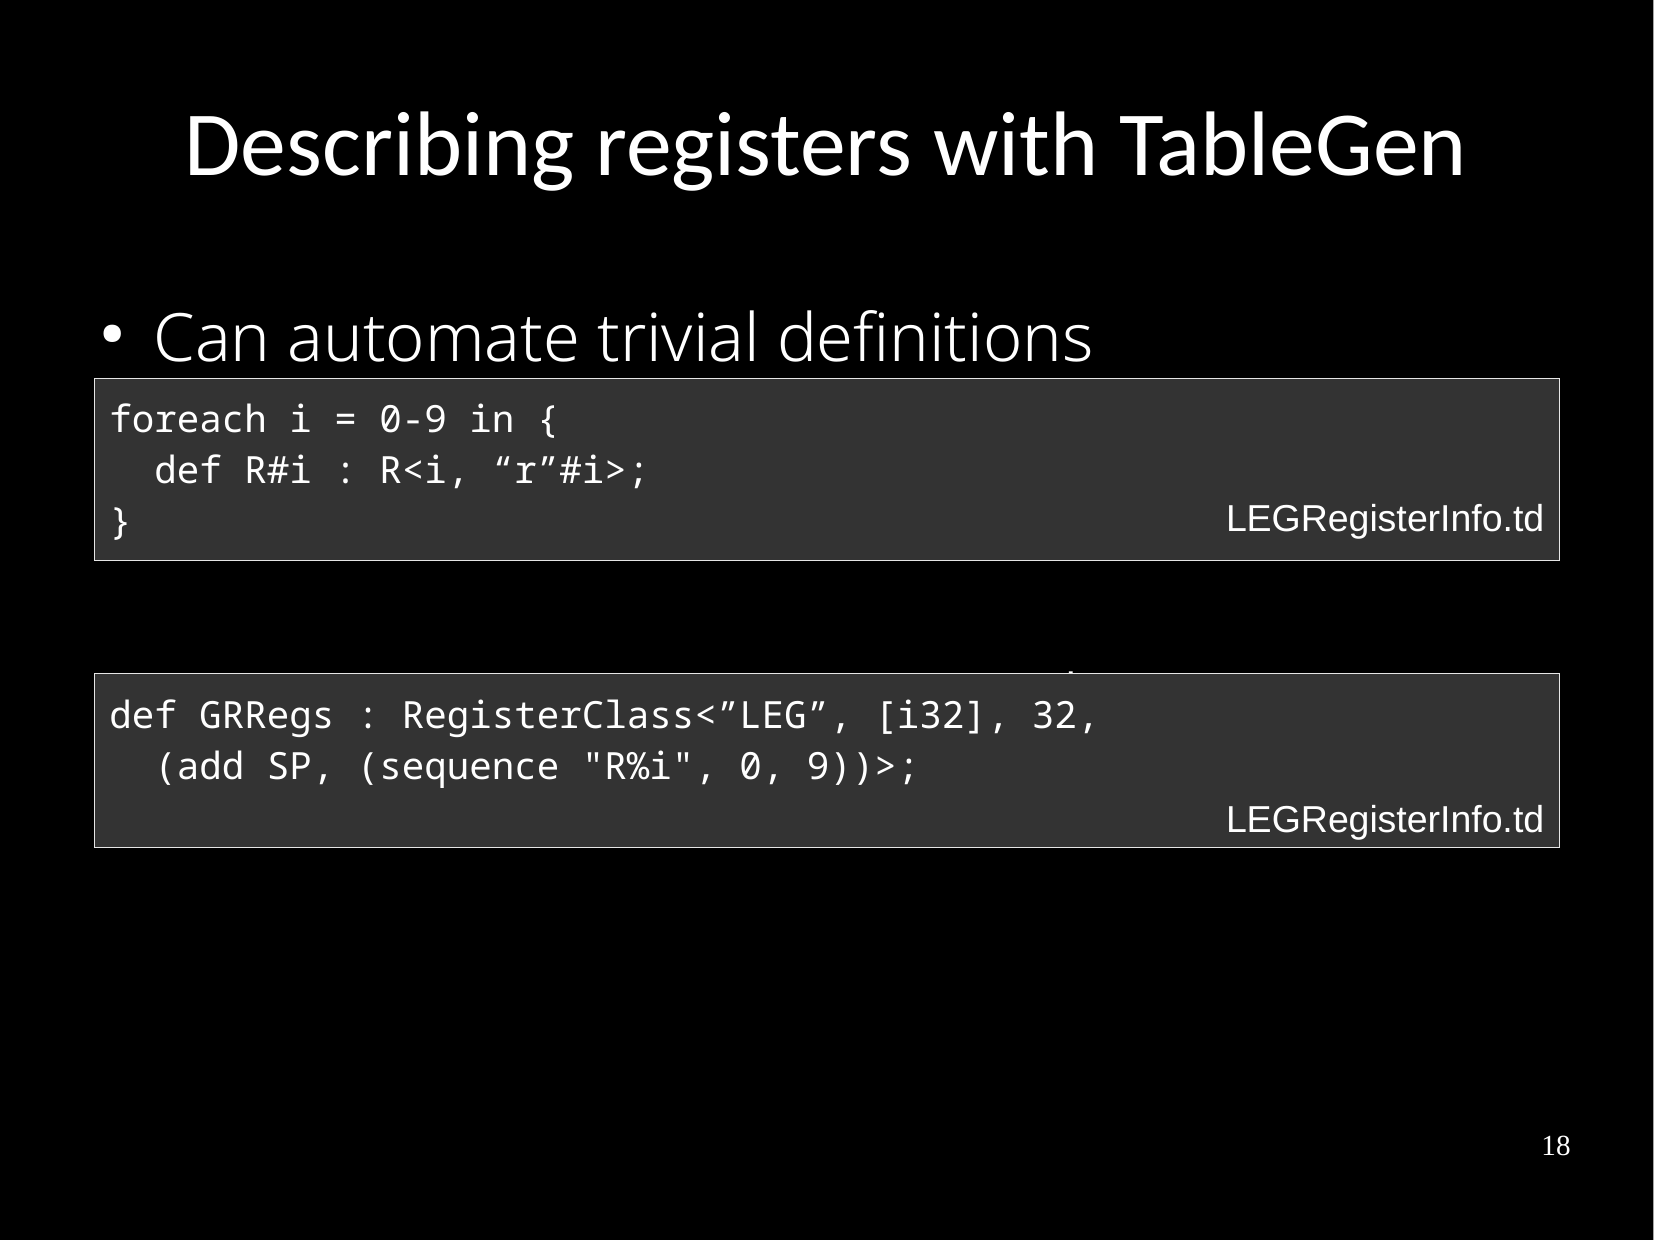

# Describing registers with TableGen
Can automate trivial definitions
Group registers into register classes
foreach i = 0-9 in {
 def R#i : R<i, “r”#i>;
}
LEGRegisterInfo.td
def GRRegs : RegisterClass<”LEG”, [i32], 32,
 (add SP, (sequence "R%i", 0, 9))>;
LEGRegisterInfo.td
18